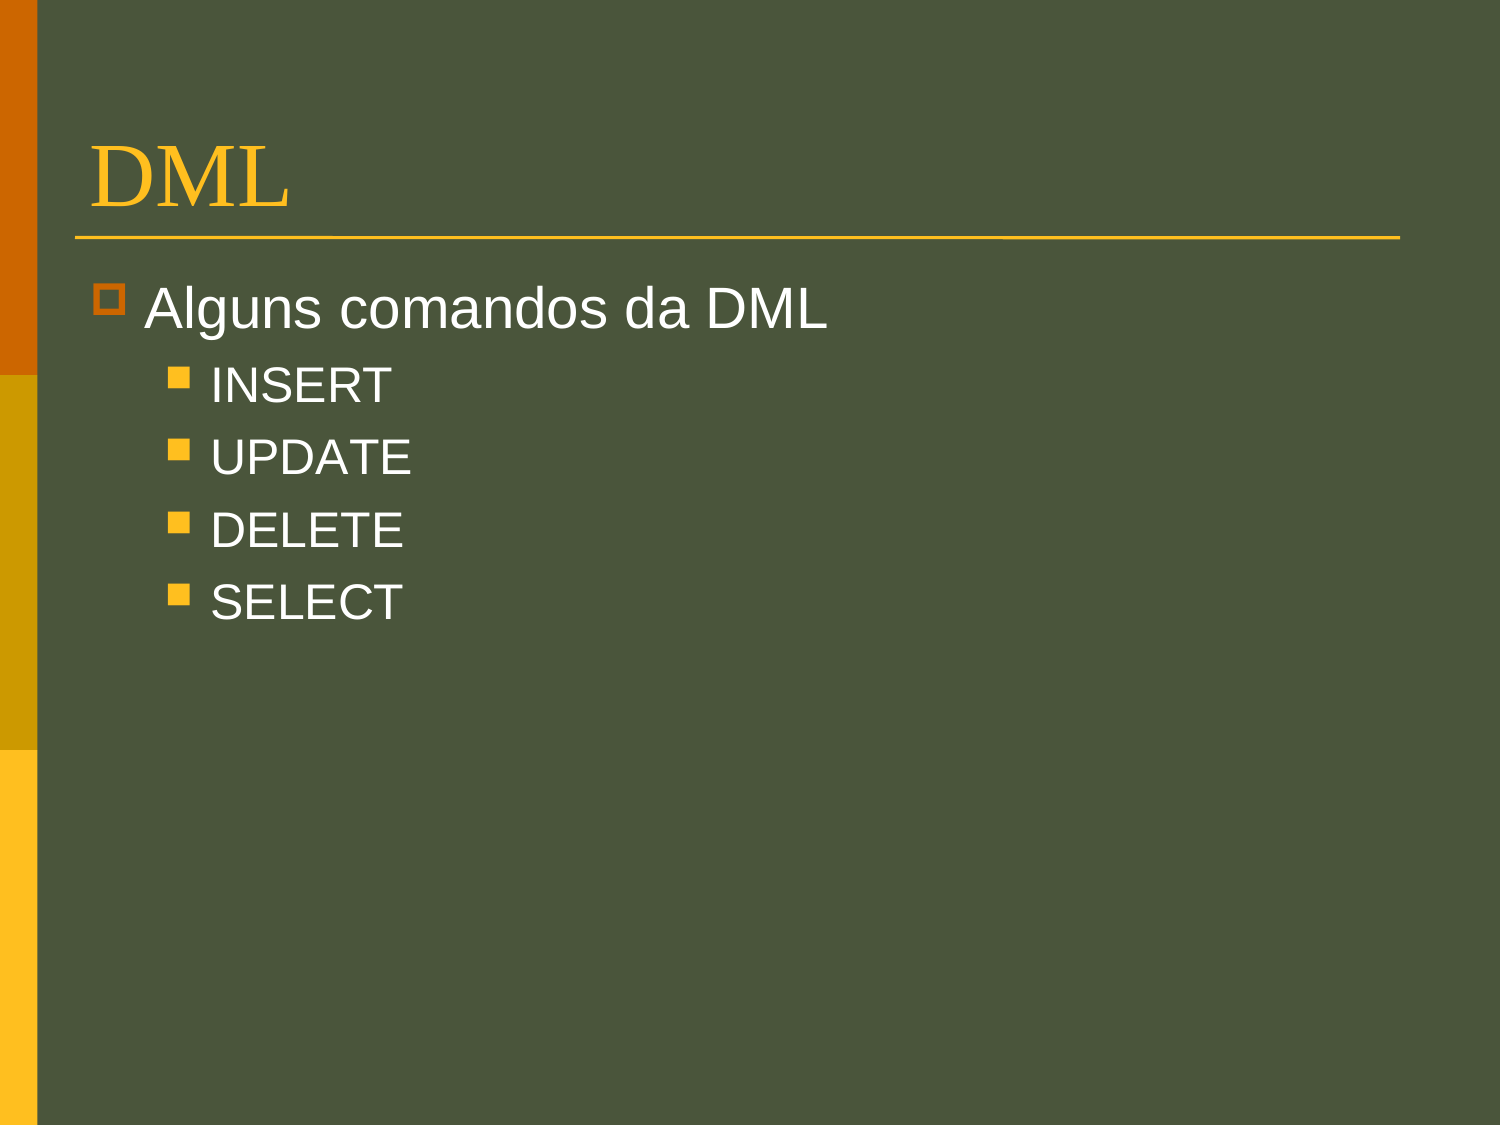

# DML
Alguns comandos da DML
INSERT
UPDATE
DELETE
SELECT